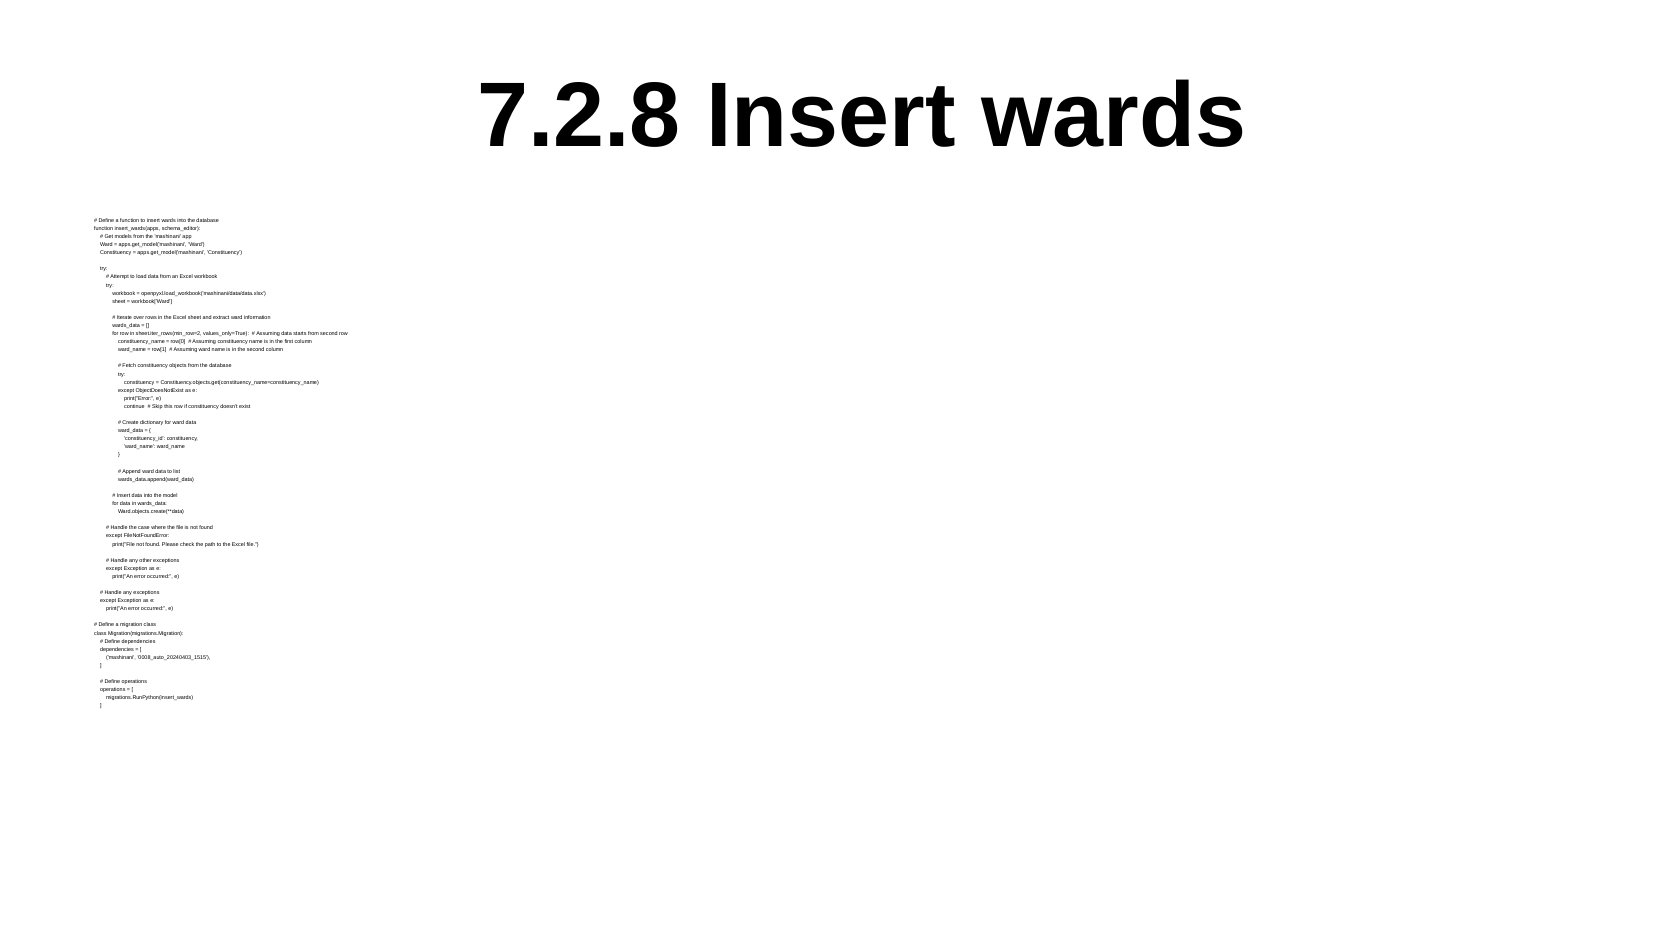

# 7.2.8 Insert wards
# Define a function to insert wards into the database
function insert_wards(apps, schema_editor):
 # Get models from the 'mashinani' app
 Ward = apps.get_model('mashinani', 'Ward')
 Constituency = apps.get_model('mashinani', 'Constituency')
 try:
 # Attempt to load data from an Excel workbook
 try:
 workbook = openpyxl.load_workbook('mashinani/data/data.xlsx')
 sheet = workbook['Ward']
 # Iterate over rows in the Excel sheet and extract ward information
 wards_data = []
 for row in sheet.iter_rows(min_row=2, values_only=True): # Assuming data starts from second row
 constituency_name = row[0] # Assuming constituency name is in the first column
 ward_name = row[1] # Assuming ward name is in the second column
 # Fetch constituency objects from the database
 try:
 constituency = Constituency.objects.get(constituency_name=constituency_name)
 except ObjectDoesNotExist as e:
 print("Error:", e)
 continue # Skip this row if constituency doesn't exist
 # Create dictionary for ward data
 ward_data = {
 'constituency_id': constituency,
 'ward_name': ward_name
 }
 # Append ward data to list
 wards_data.append(ward_data)
 # Insert data into the model
 for data in wards_data:
 Ward.objects.create(**data)
 # Handle the case where the file is not found
 except FileNotFoundError:
 print("File not found. Please check the path to the Excel file.")
 # Handle any other exceptions
 except Exception as e:
 print("An error occurred:", e)
 # Handle any exceptions
 except Exception as e:
 print("An error occurred:", e)
# Define a migration class
class Migration(migrations.Migration):
 # Define dependencies
 dependencies = [
 ('mashinani', '0008_auto_20240403_1515'),
 ]
 # Define operations
 operations = [
 migrations.RunPython(insert_wards)
 ]